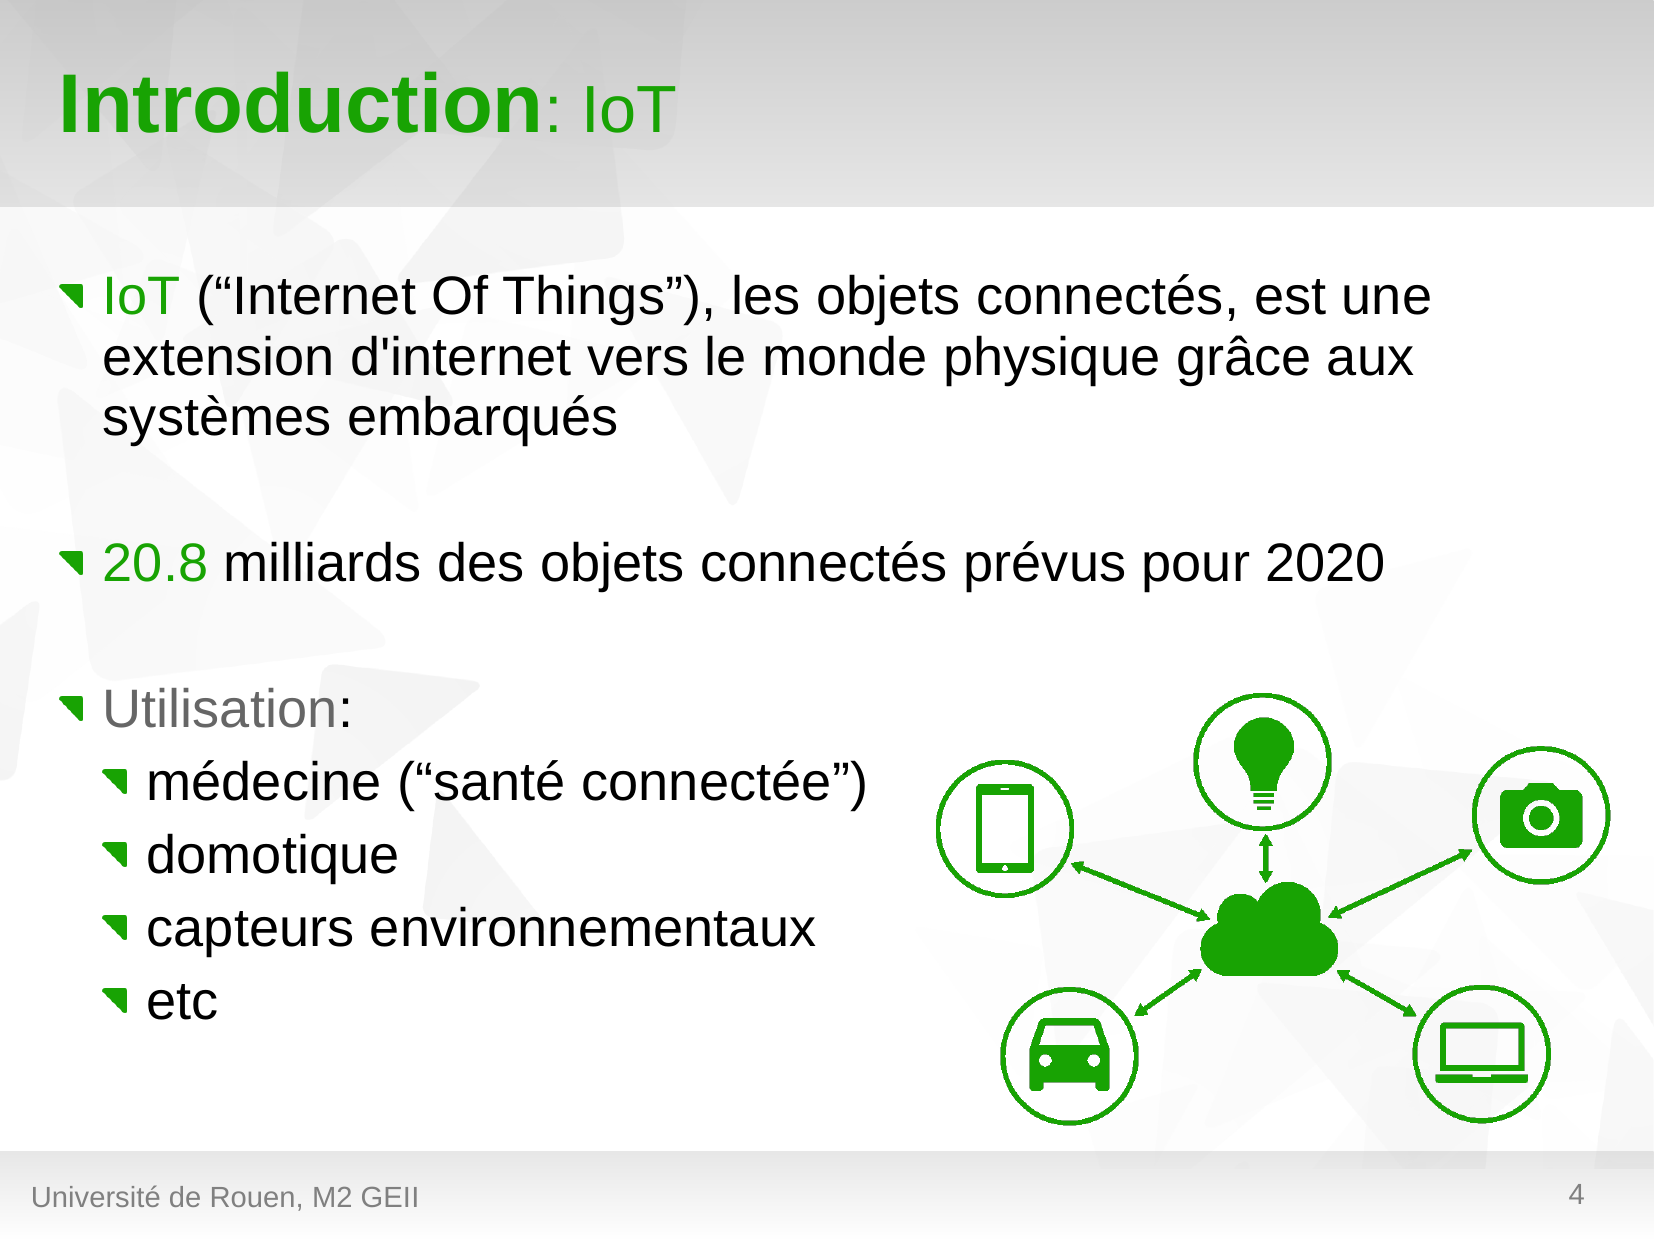

# Introduction: IoT
IoT (“Internet Of Things”), les objets connectés, est une extension d'internet vers le monde physique grâce aux systèmes embarqués
20.8 milliards des objets connectés prévus pour 2020
Utilisation:
médecine (“santé connectée”)
domotique
capteurs environnementaux
etc
4
Université de Rouen, M2 GEII